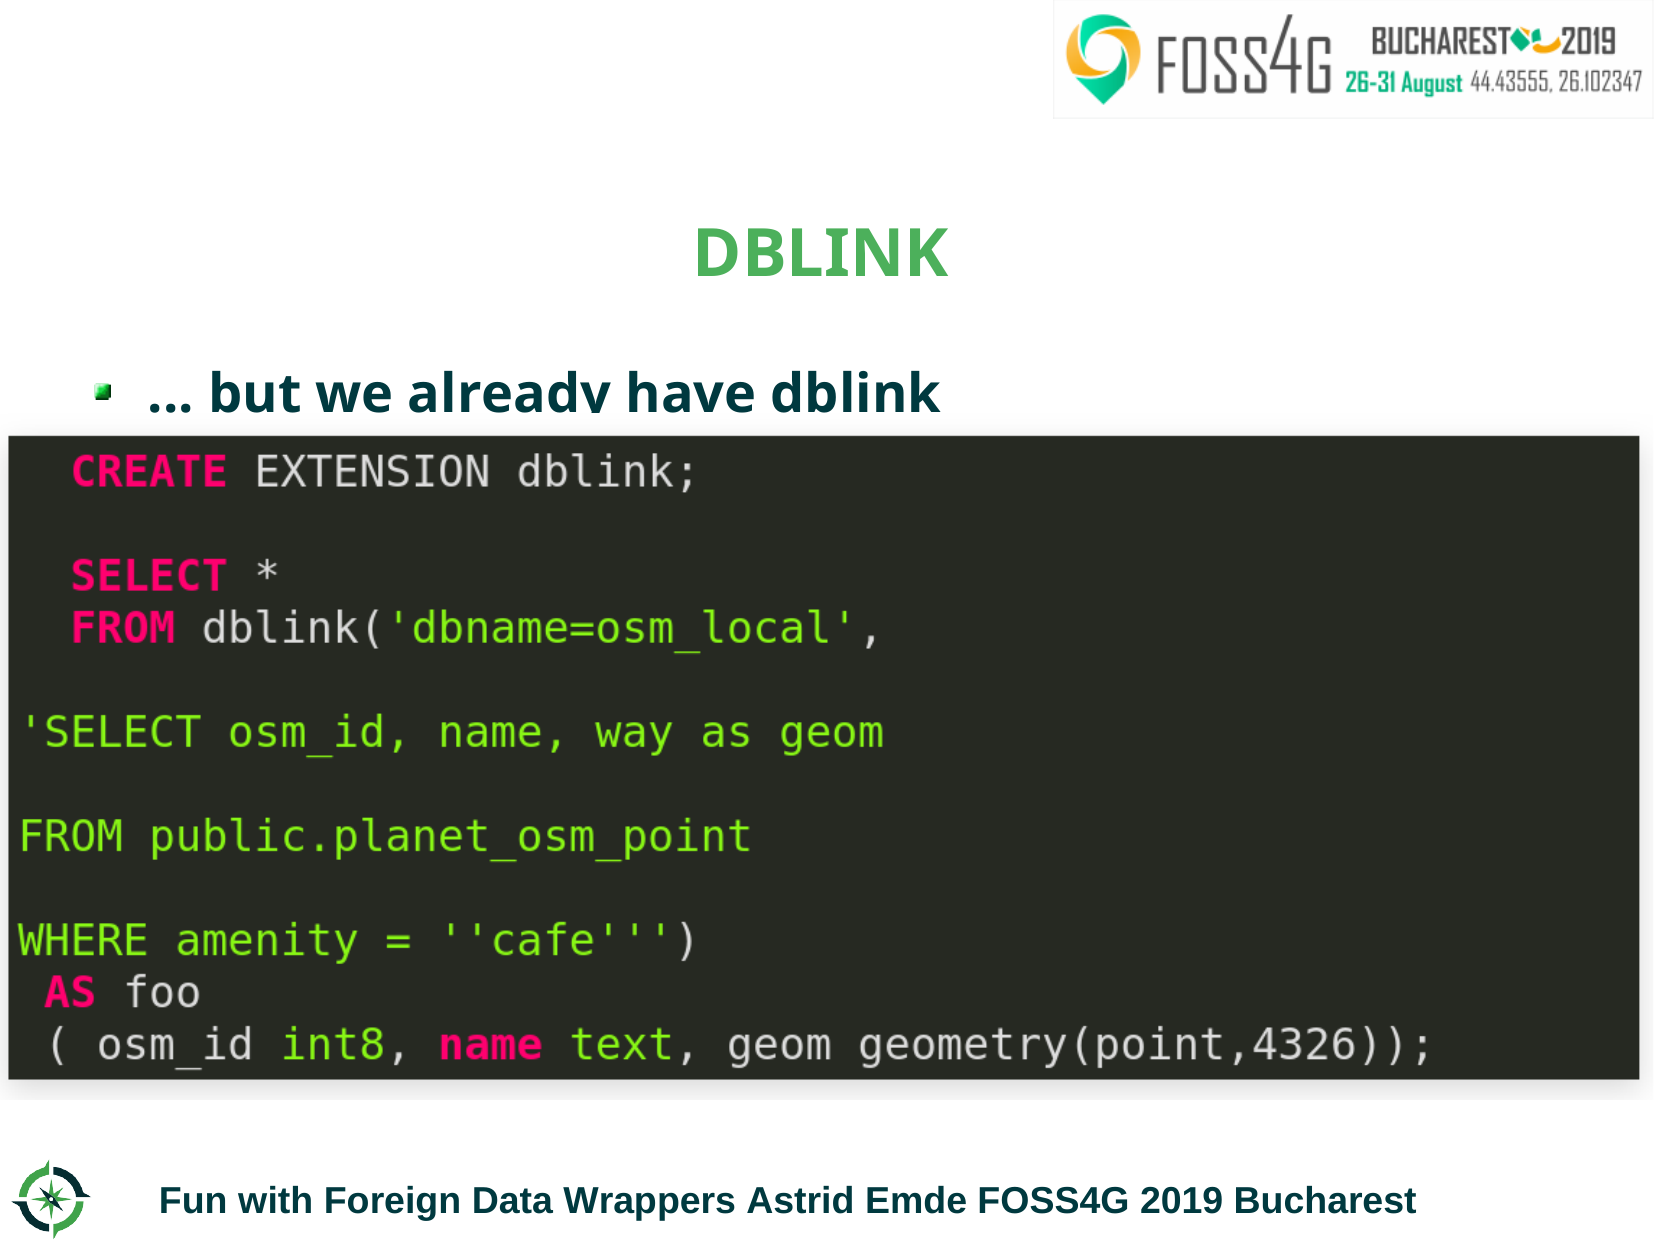

# DBLINK
... but we already have dblink